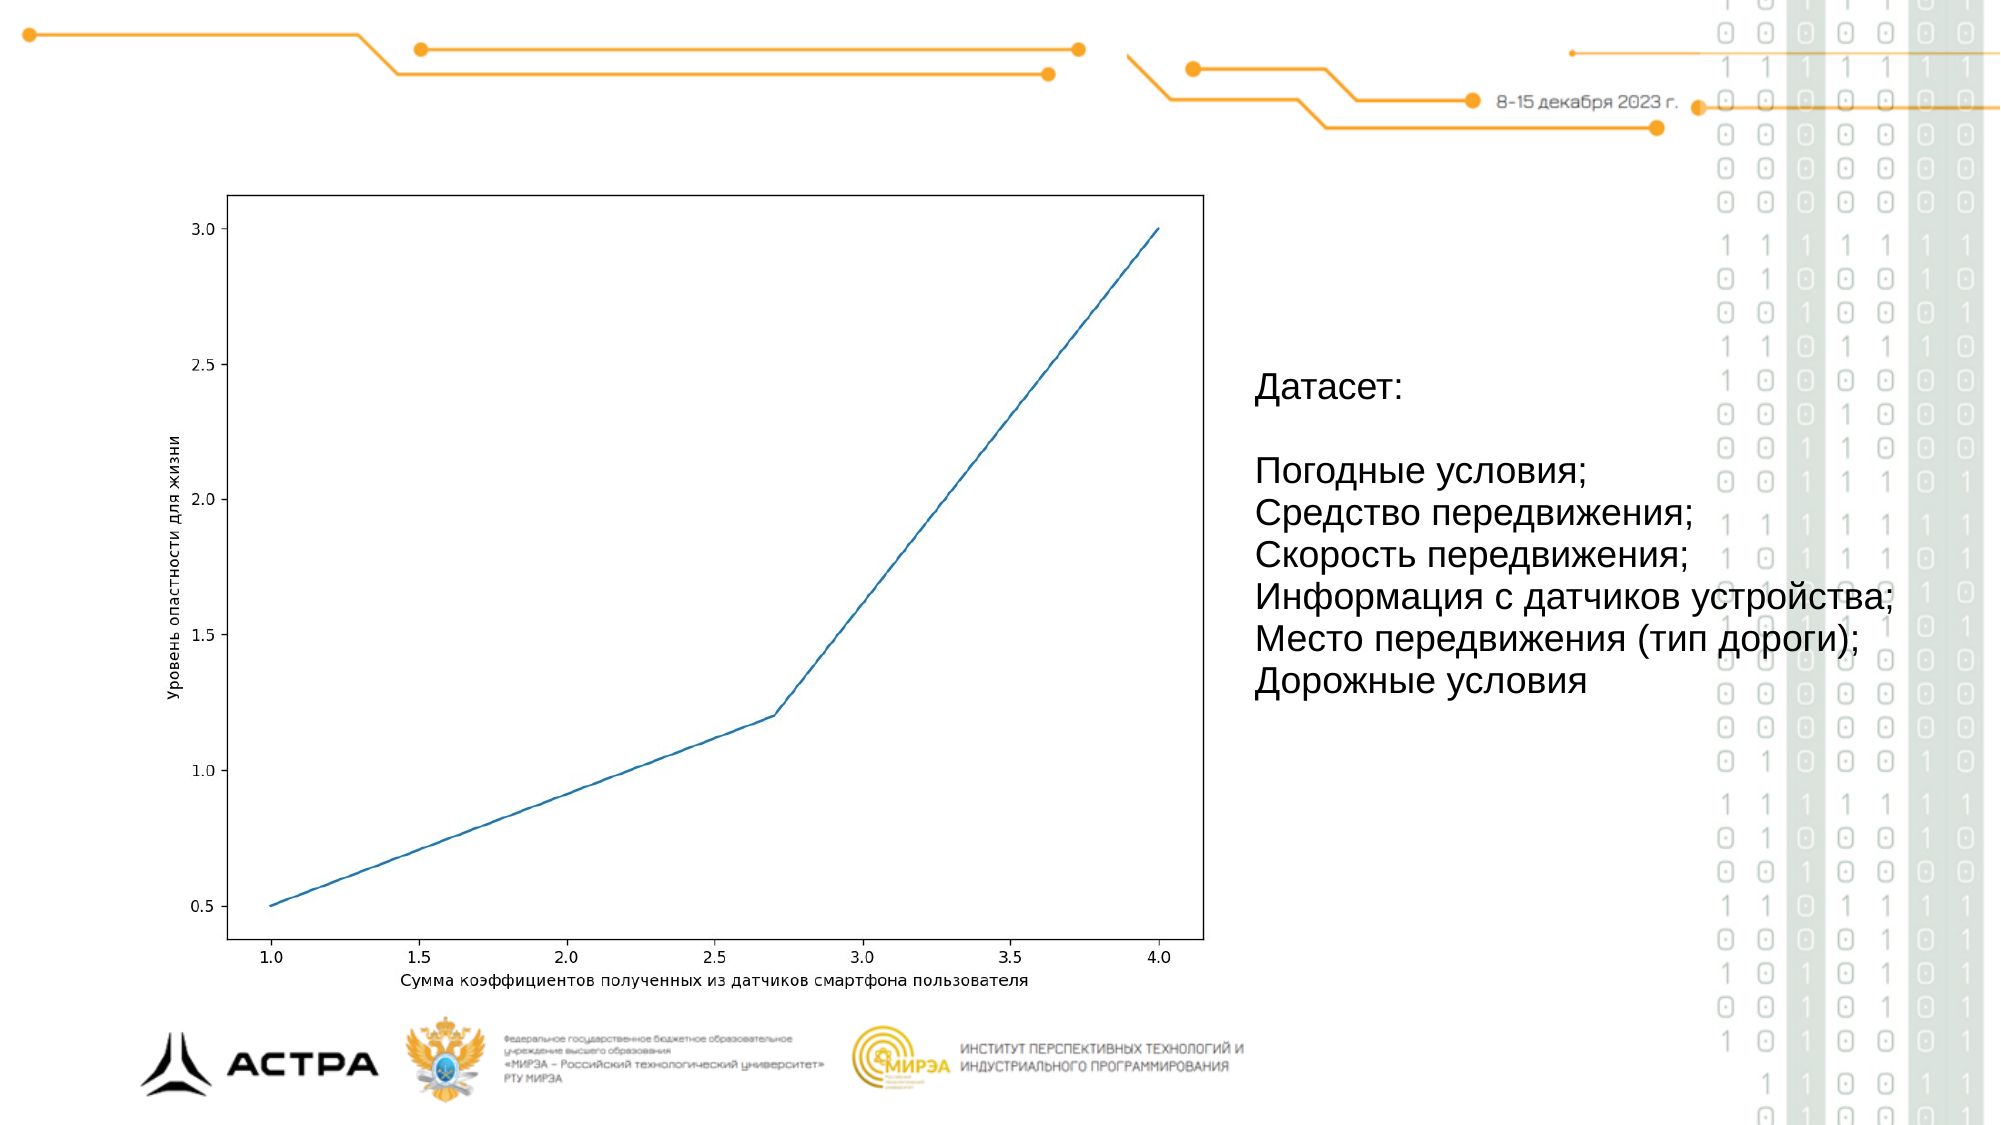

Датасет:
Погодные условия;
Средство передвижения;
Скорость передвижения;
Информация с датчиков устройства;
Место передвижения (тип дороги);
Дорожные условия